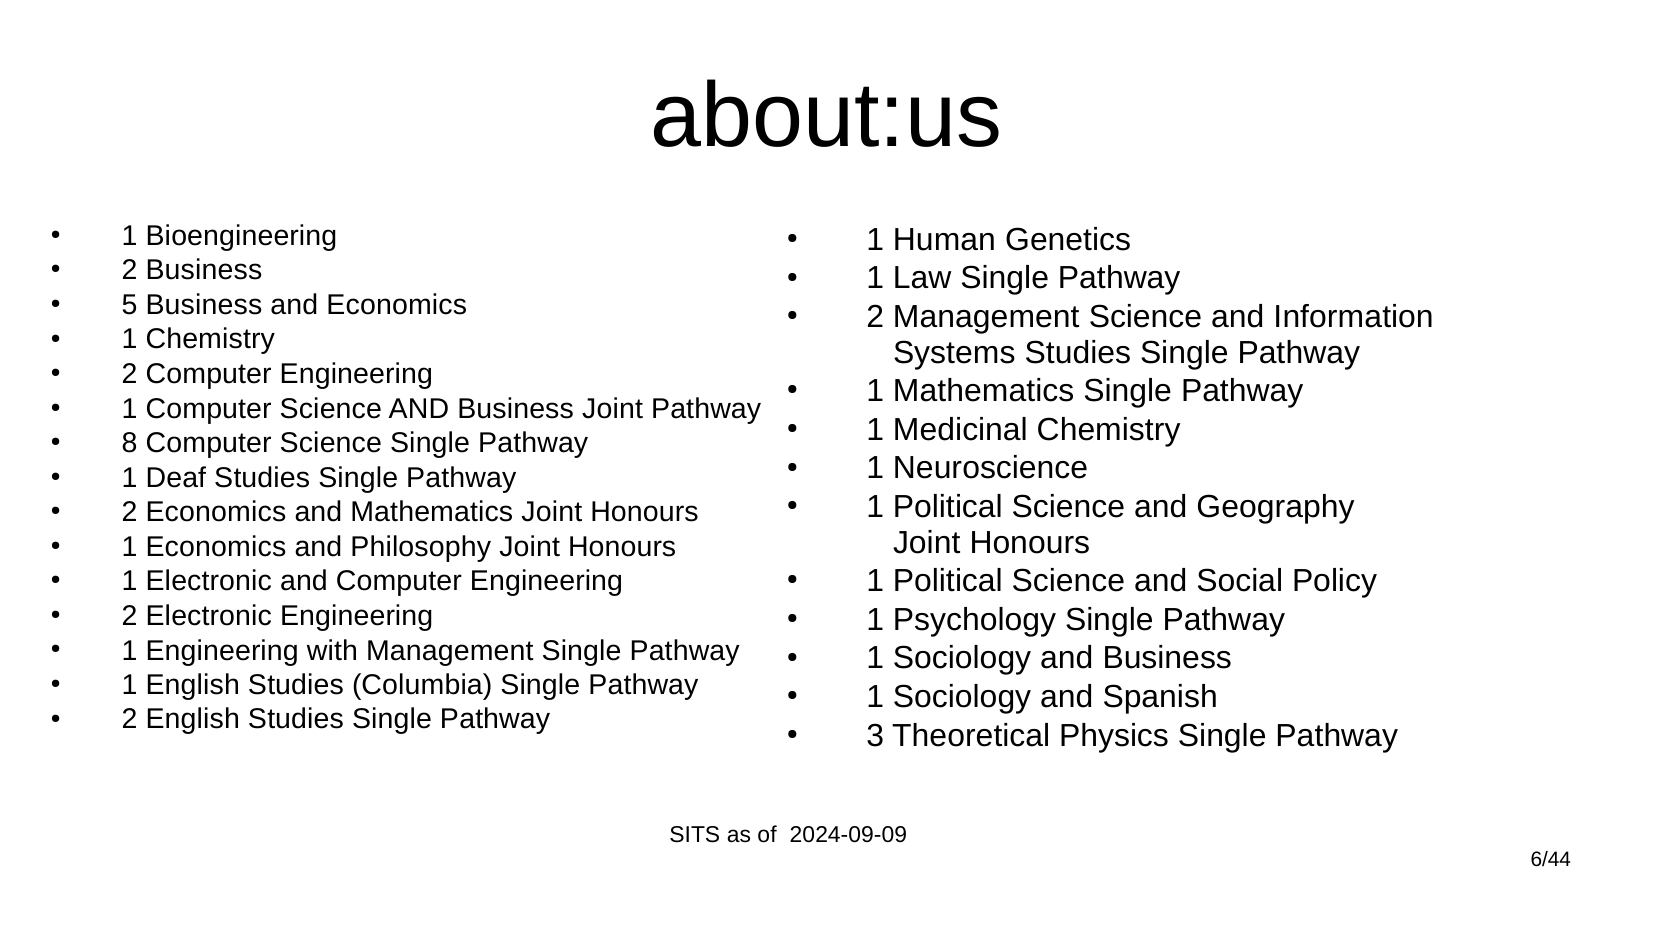

# about:us
 1 Bioengineering
 2 Business
 5 Business and Economics
 1 Chemistry
 2 Computer Engineering
 1 Computer Science AND Business Joint Pathway
 8 Computer Science Single Pathway
 1 Deaf Studies Single Pathway
 2 Economics and Mathematics Joint Honours
 1 Economics and Philosophy Joint Honours
 1 Electronic and Computer Engineering
 2 Electronic Engineering
 1 Engineering with Management Single Pathway
 1 English Studies (Columbia) Single Pathway
 2 English Studies Single Pathway
 1 Human Genetics
 1 Law Single Pathway
 2 Management Science and Information
 Systems Studies Single Pathway
 1 Mathematics Single Pathway
 1 Medicinal Chemistry
 1 Neuroscience
 1 Political Science and Geography
 Joint Honours
 1 Political Science and Social Policy
 1 Psychology Single Pathway
 1 Sociology and Business
 1 Sociology and Spanish
 3 Theoretical Physics Single Pathway
SITS as of 2024-09-09
6